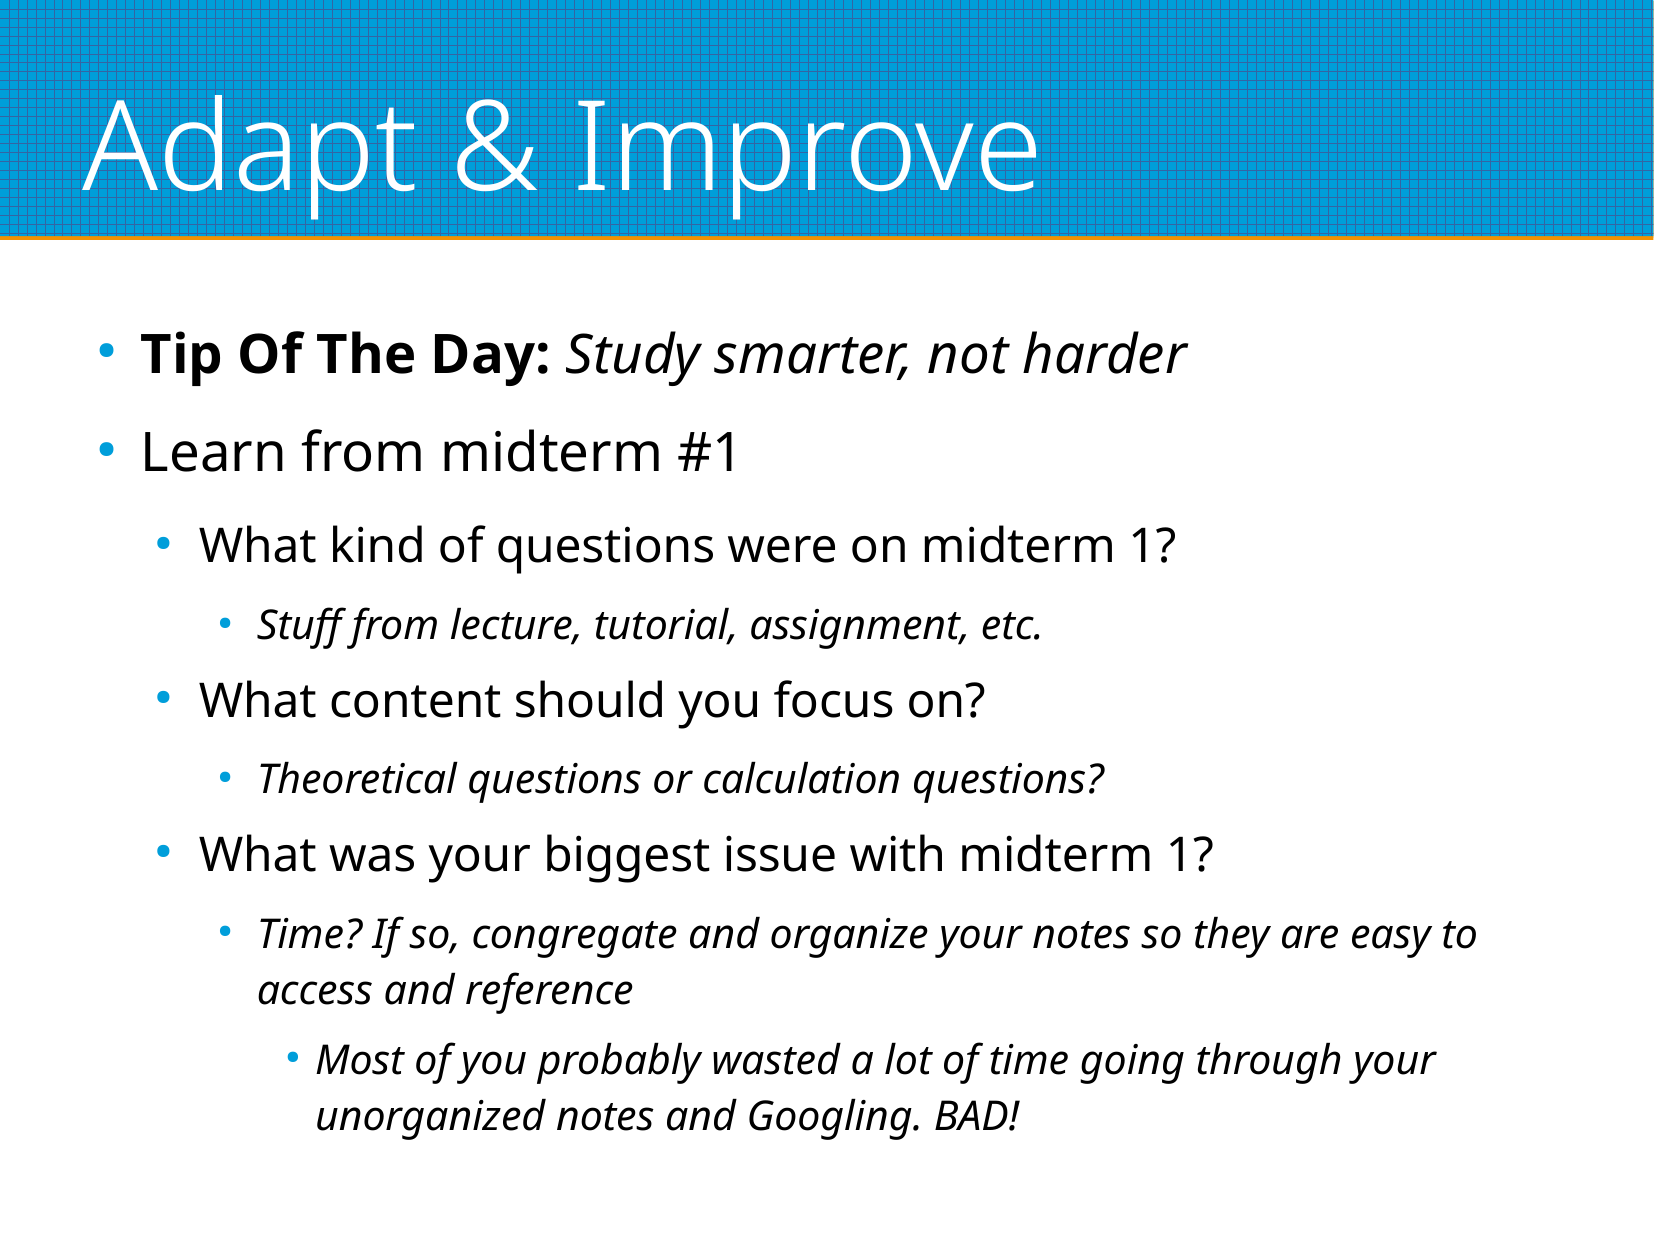

# Adapt & Improve
Tip Of The Day: Study smarter, not harder
Learn from midterm #1
What kind of questions were on midterm 1?
Stuff from lecture, tutorial, assignment, etc.
What content should you focus on?
Theoretical questions or calculation questions?
What was your biggest issue with midterm 1?
Time? If so, congregate and organize your notes so they are easy to access and reference
Most of you probably wasted a lot of time going through your unorganized notes and Googling. BAD!